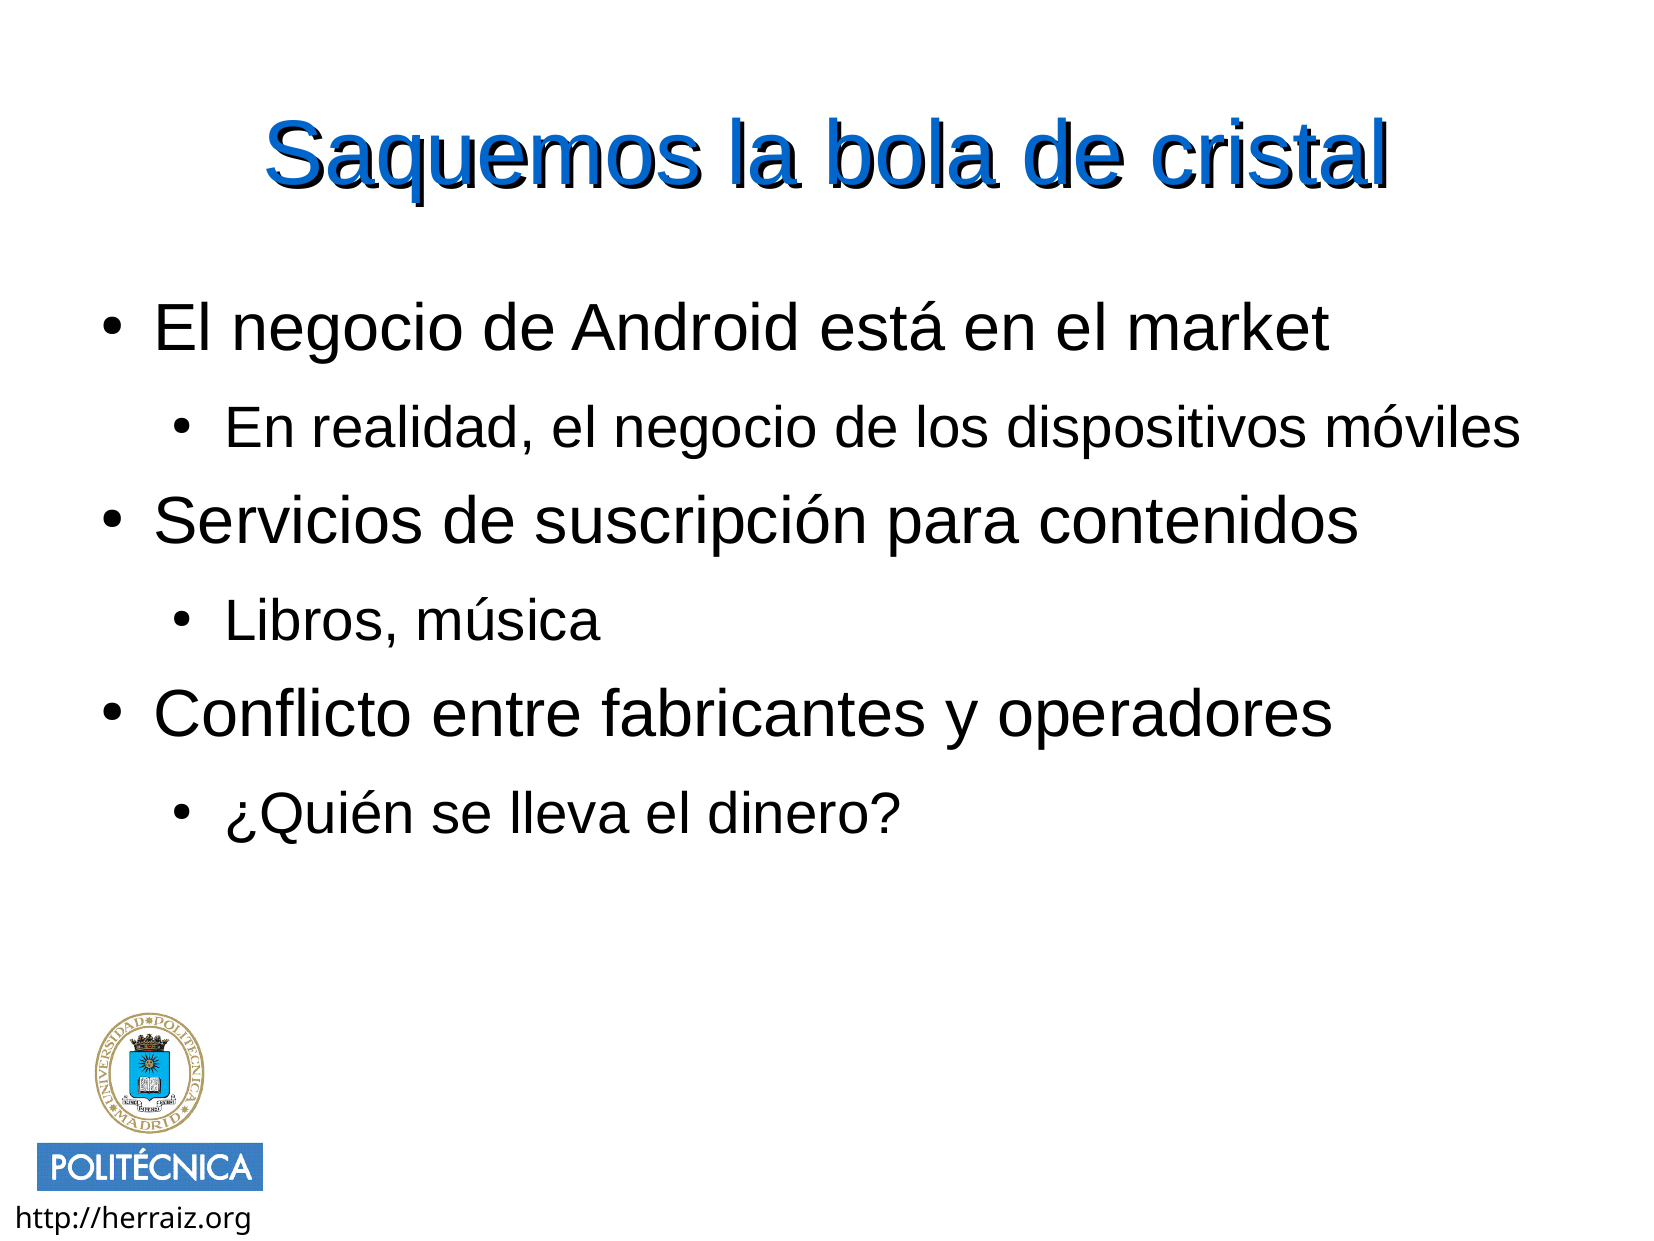

# Saquemos la bola de cristal
El negocio de Android está en el market
En realidad, el negocio de los dispositivos móviles
Servicios de suscripción para contenidos
Libros, música
Conflicto entre fabricantes y operadores
¿Quién se lleva el dinero?